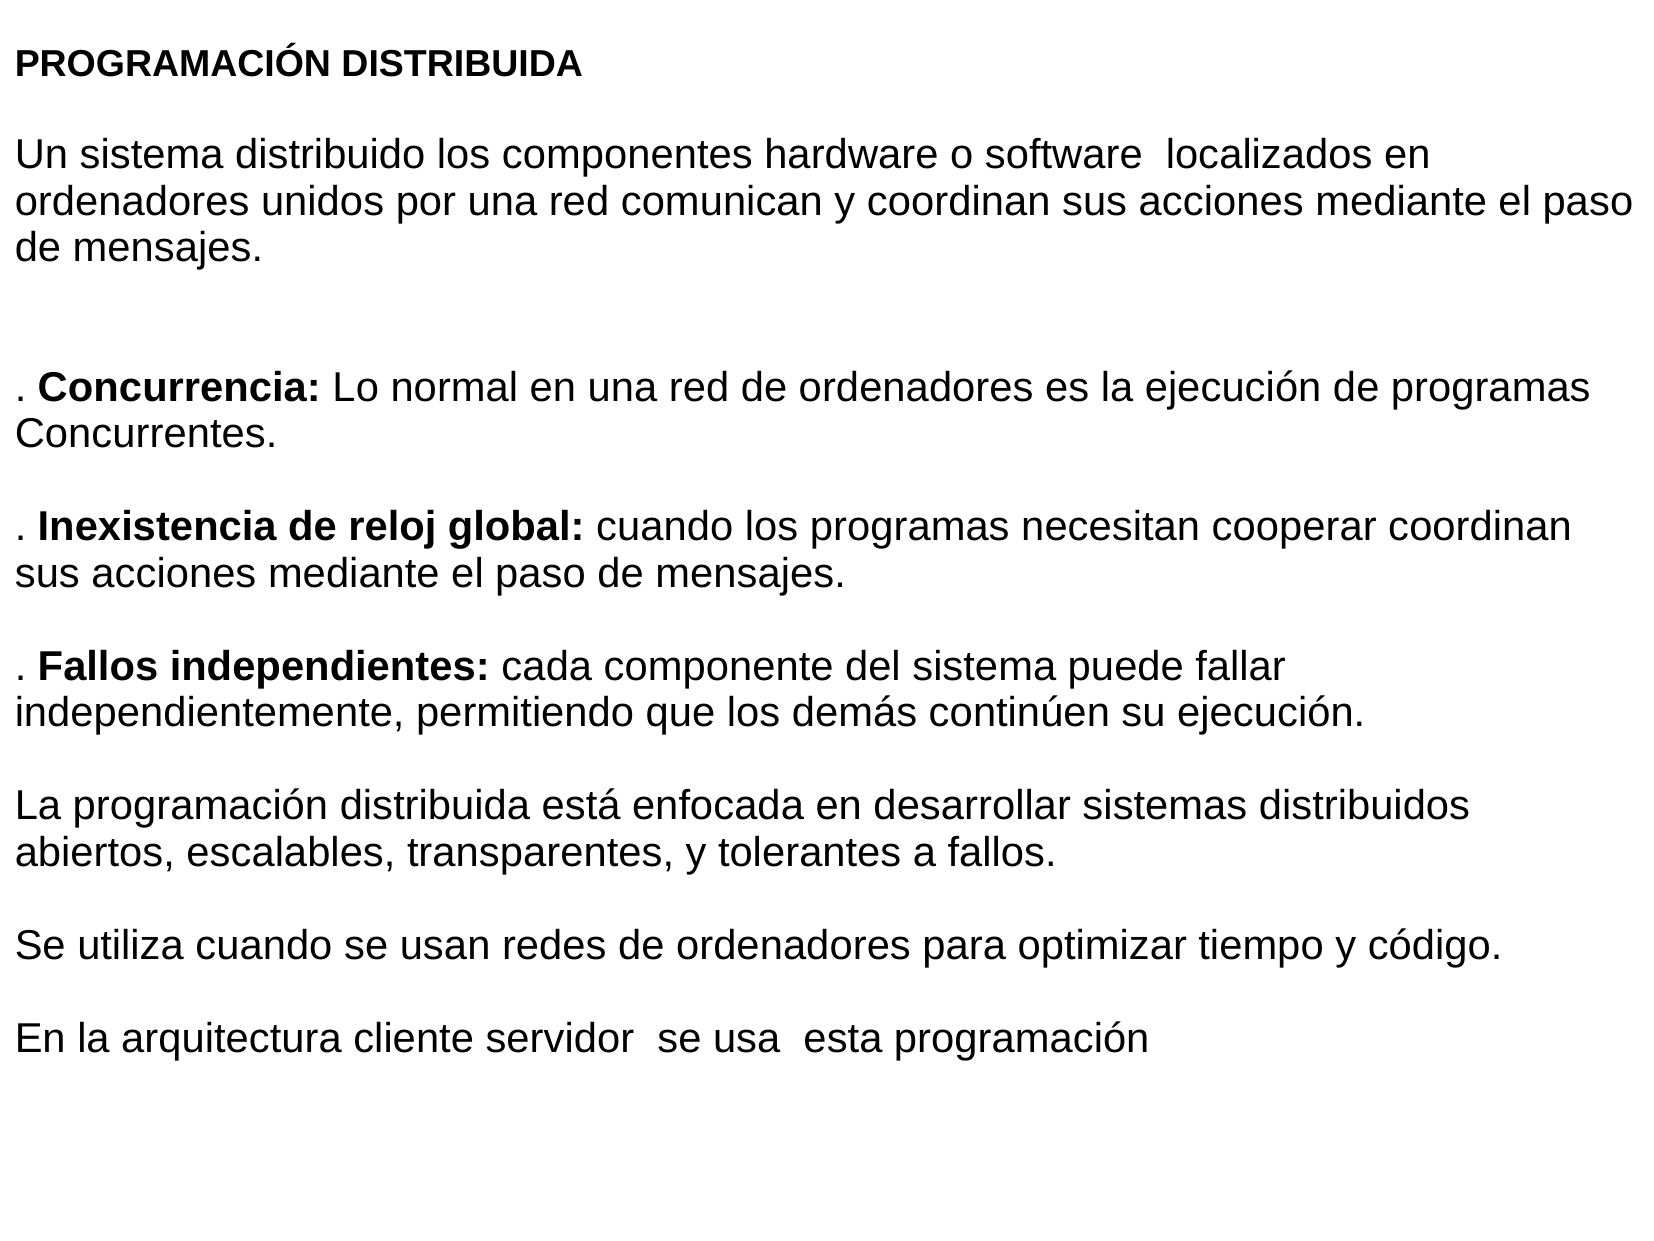

PROGRAMACIÓN DISTRIBUIDA
Un sistema distribuido los componentes hardware o software localizados en ordenadores unidos por una red comunican y coordinan sus acciones mediante el paso de mensajes.
. Concurrencia: Lo normal en una red de ordenadores es la ejecución de programas
Concurrentes.
. Inexistencia de reloj global: cuando los programas necesitan cooperar coordinan sus acciones mediante el paso de mensajes.
. Fallos independientes: cada componente del sistema puede fallar independientemente, permitiendo que los demás continúen su ejecución.
La programación distribuida está enfocada en desarrollar sistemas distribuidos abiertos, escalables, transparentes, y tolerantes a fallos.
Se utiliza cuando se usan redes de ordenadores para optimizar tiempo y código.
En la arquitectura cliente servidor se usa esta programación